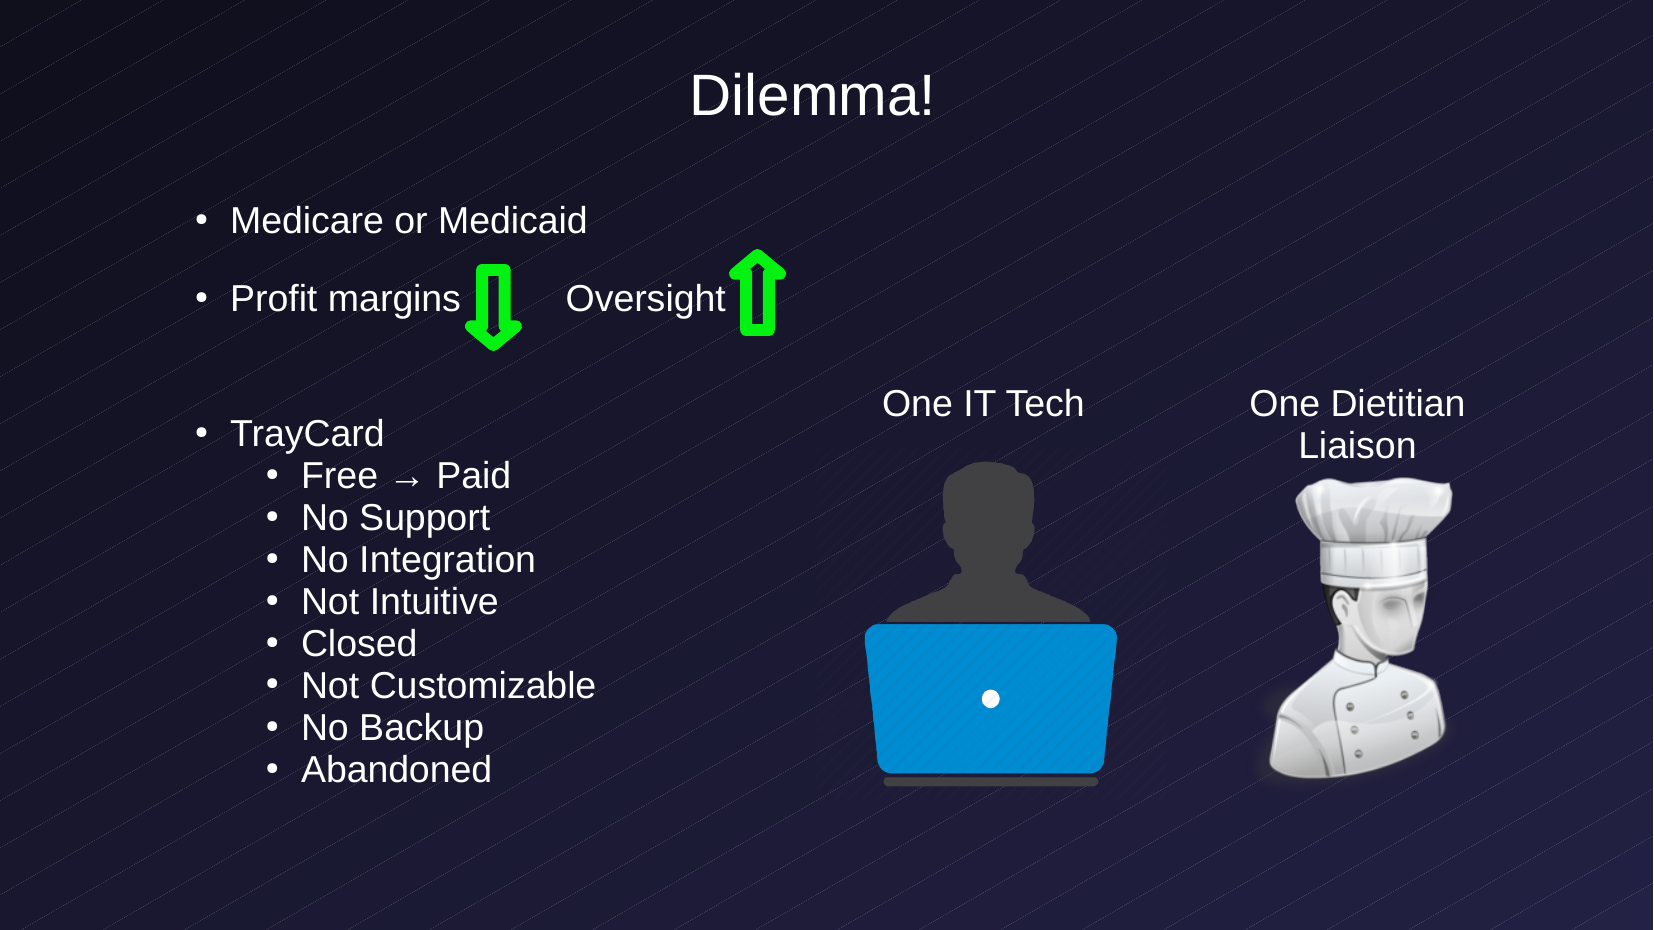

Dilemma!
Medicare or Medicaid
Profit margins Oversight
One IT Tech
One Dietitian
Liaison
TrayCard
Free → Paid
No Support
No Integration
Not Intuitive
Closed
Not Customizable
No Backup
Abandoned